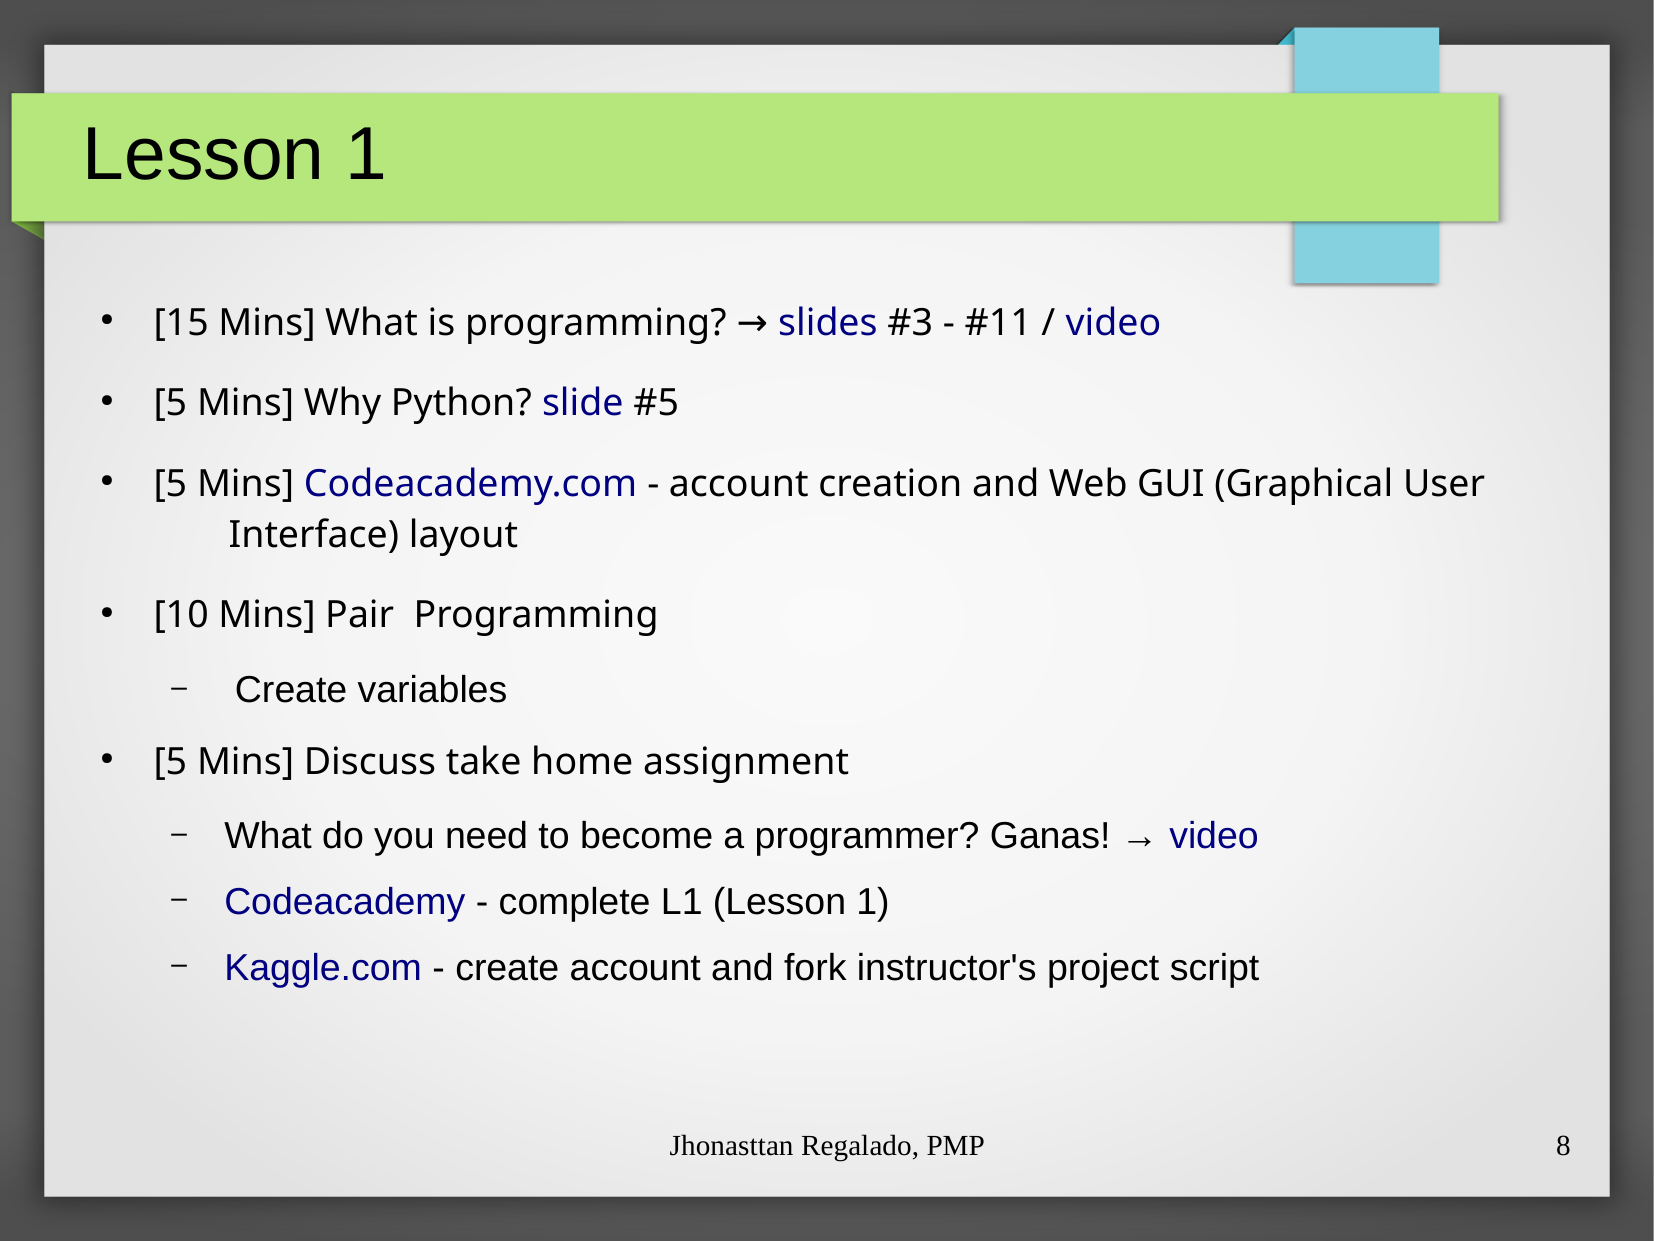

# Lesson 1
[15 Mins] What is programming? → slides #3 - #11 / video
[5 Mins] Why Python? slide #5
[5 Mins] Codeacademy.com - account creation and Web GUI (Graphical User Interface) layout
[10 Mins] Pair Programming
 Create variables
[5 Mins] Discuss take home assignment
What do you need to become a programmer? Ganas! → video
Codeacademy - complete L1 (Lesson 1)
Kaggle.com - create account and fork instructor's project script
Jhonasttan Regalado, PMP
8